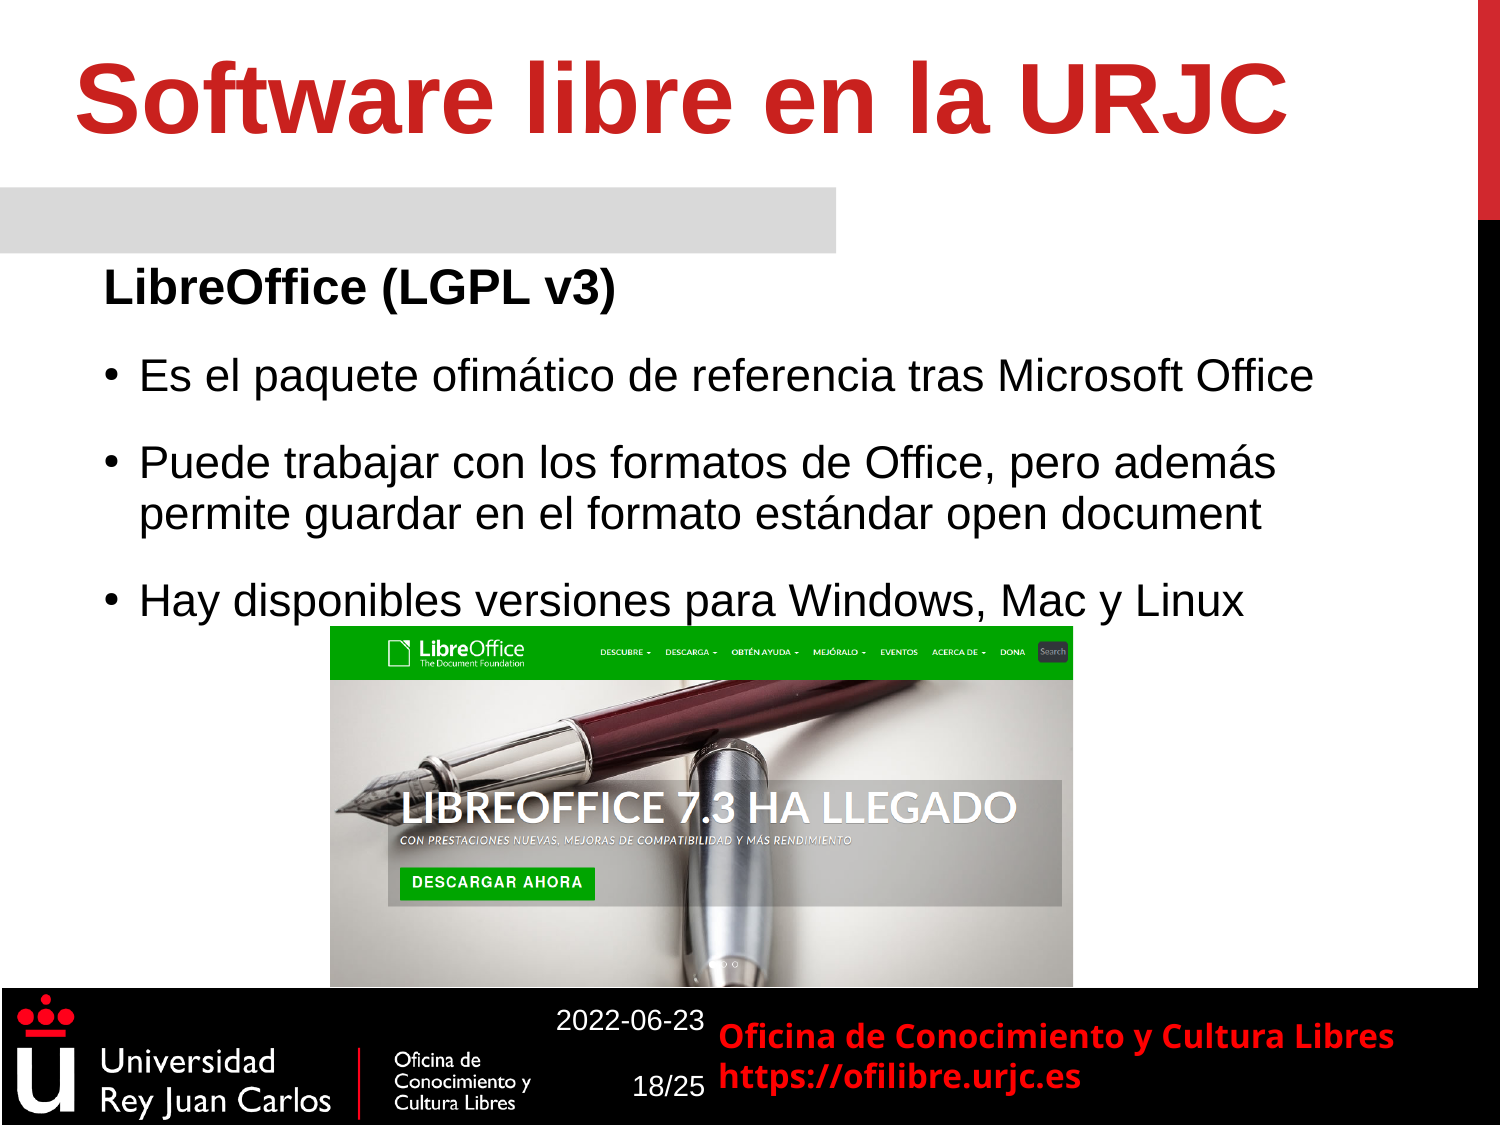

#
Software libre en la URJC
LibreOffice (LGPL v3)
Es el paquete ofimático de referencia tras Microsoft Office
Puede trabajar con los formatos de Office, pero además permite guardar en el formato estándar open document
Hay disponibles versiones para Windows, Mac y Linux